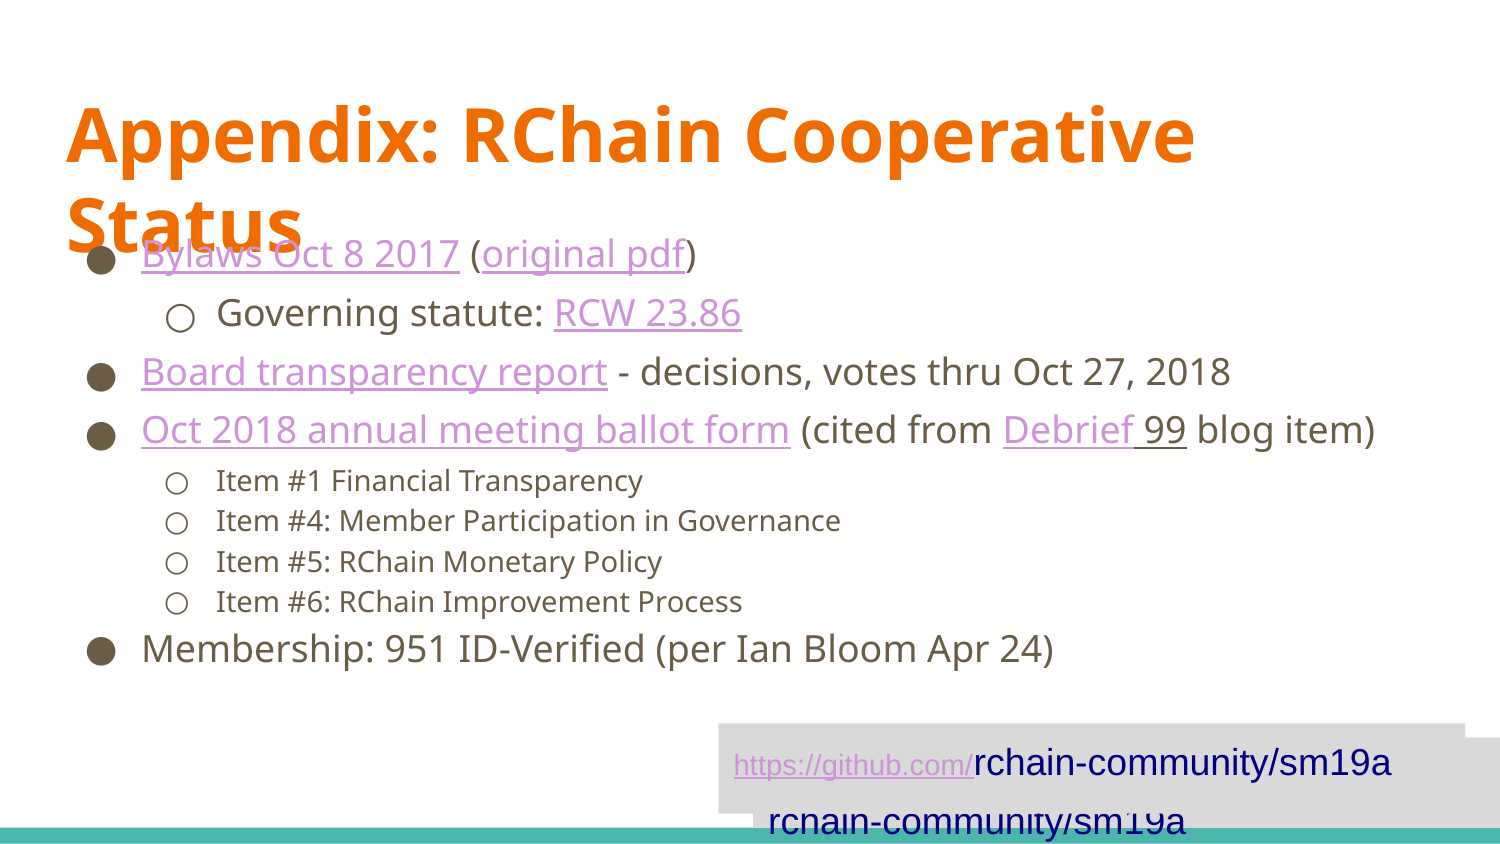

# Appendix: RChain Cooperative Status
Bylaws Oct 8 2017 (original pdf)
Governing statute: RCW 23.86
Board transparency report - decisions, votes thru Oct 27, 2018
Oct 2018 annual meeting ballot form (cited from Debrief 99 blog item)
Item #1 Financial Transparency
Item #4: Member Participation in Governance
Item #5: RChain Monetary Policy
Item #6: RChain Improvement Process
Membership: 951 ID-Verified (per Ian Bloom Apr 24)
https://github.com/rchain-community/sm19a